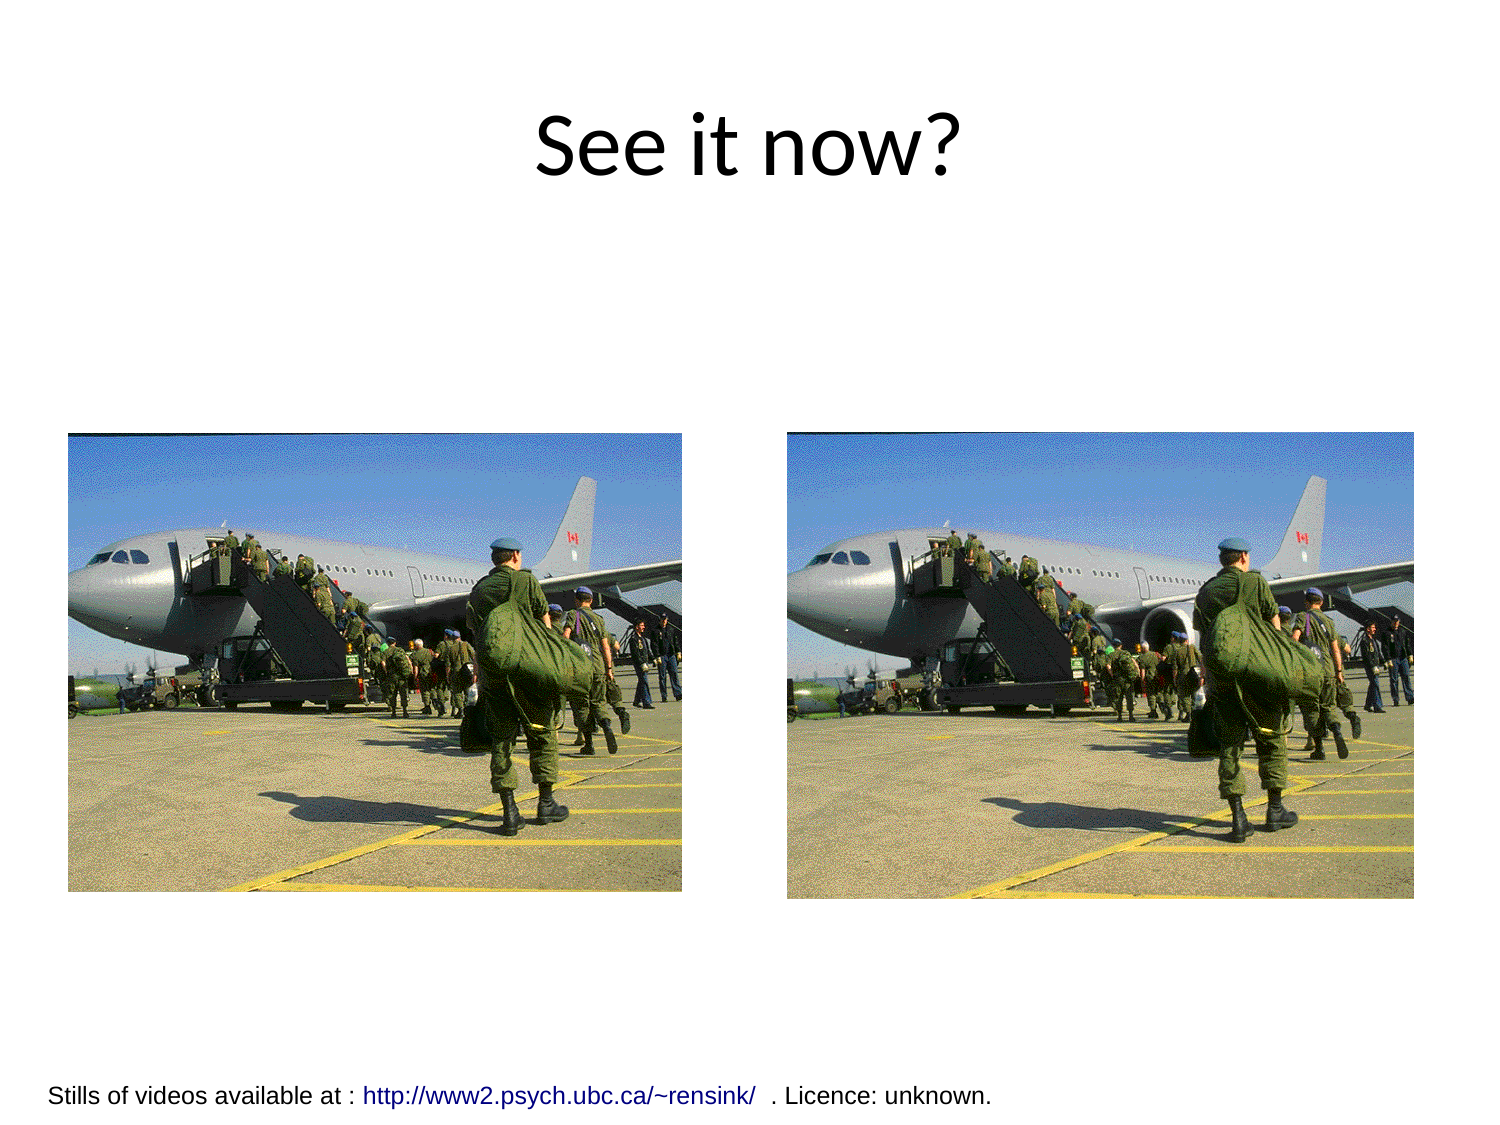

# See it now?
Stills of videos available at : http://www2.psych.ubc.ca/~rensink/ . Licence: unknown.